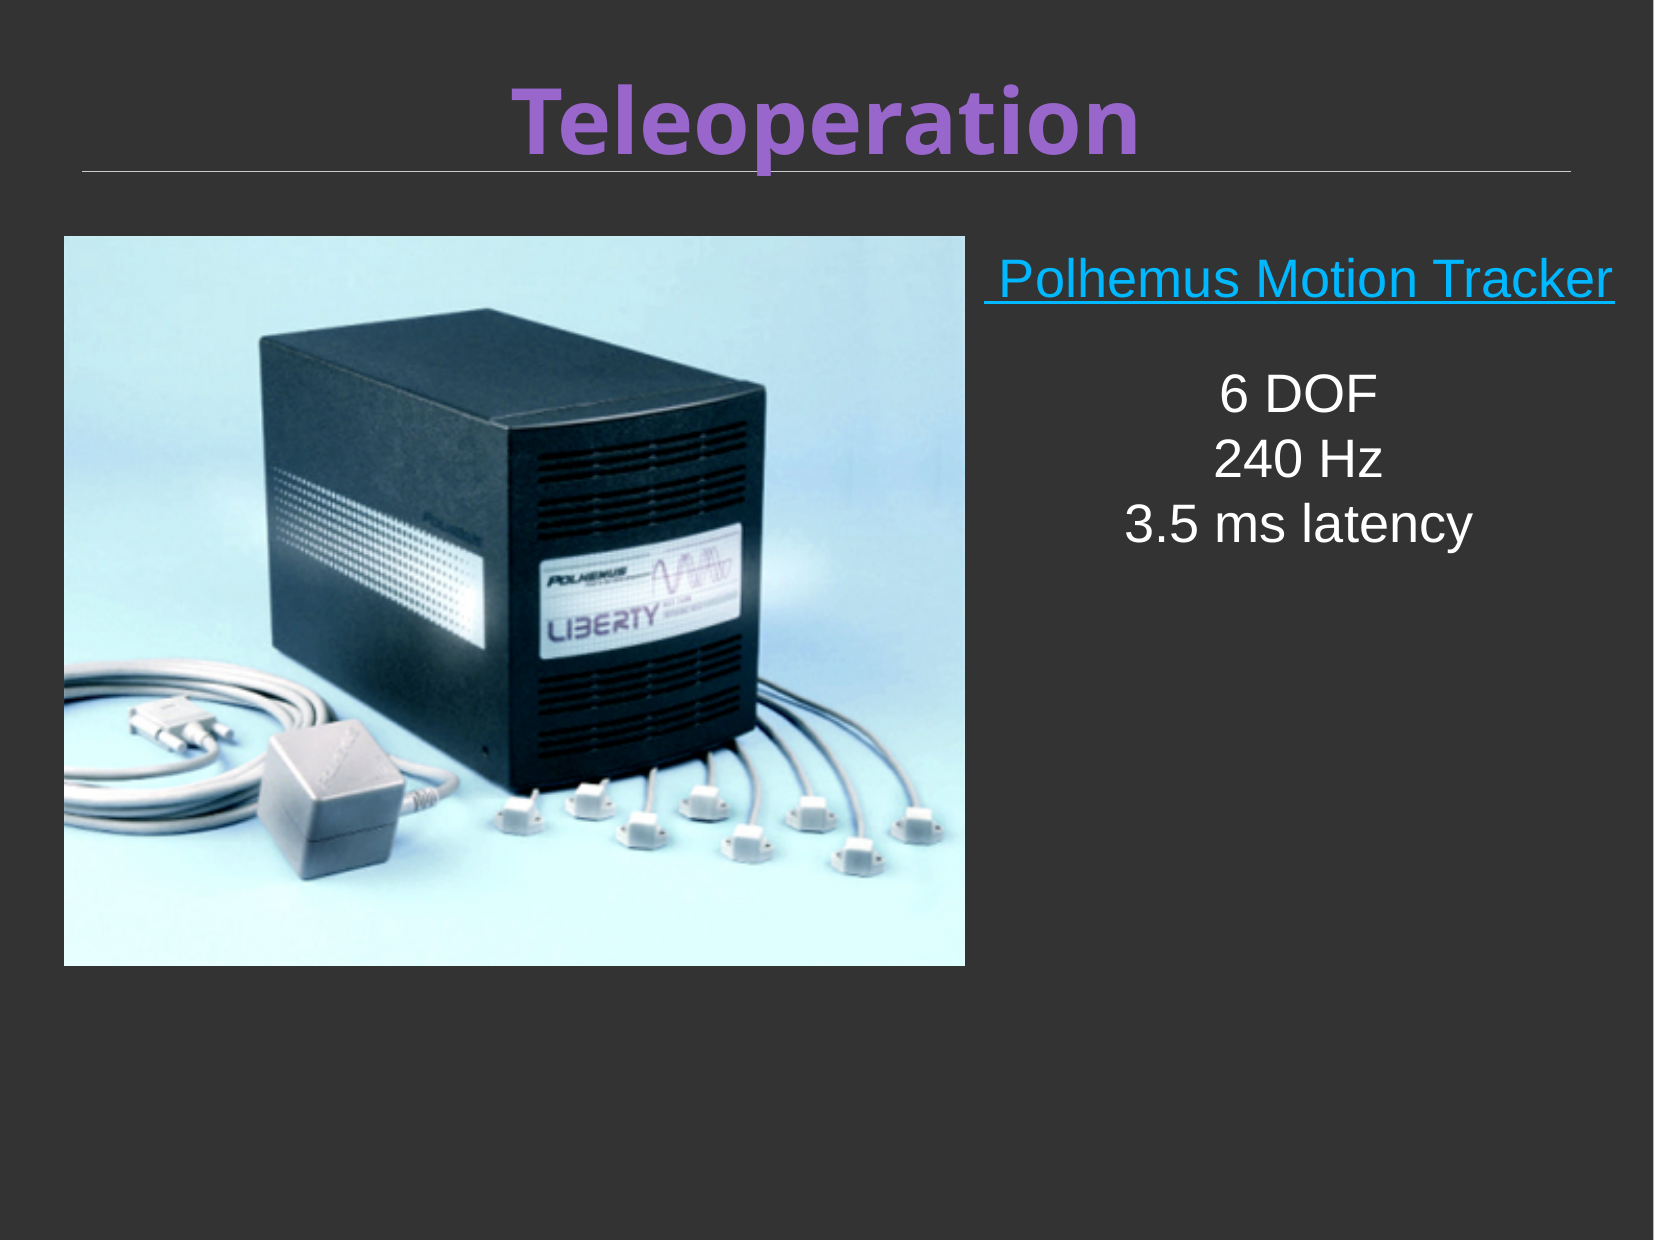

# Teleoperation
 Polhemus Motion Tracker
6 DOF
240 Hz
3.5 ms latency